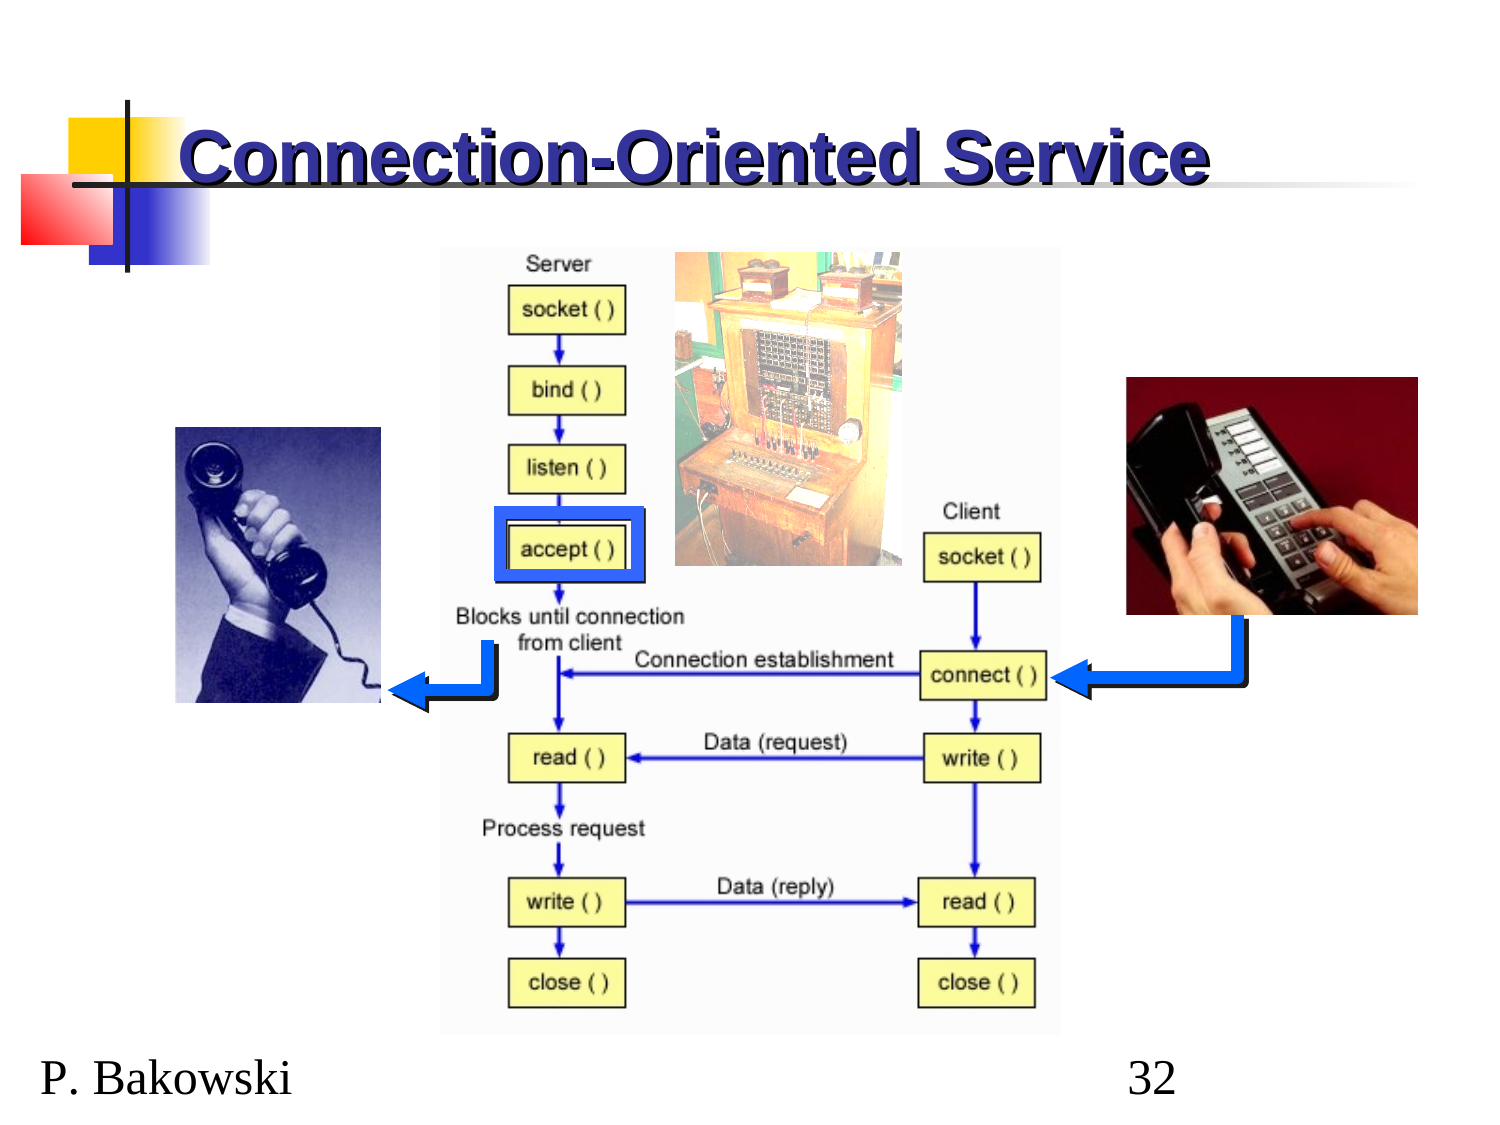

# Connection-Oriented Service
packets with destination and source address
P.Bakowski
32